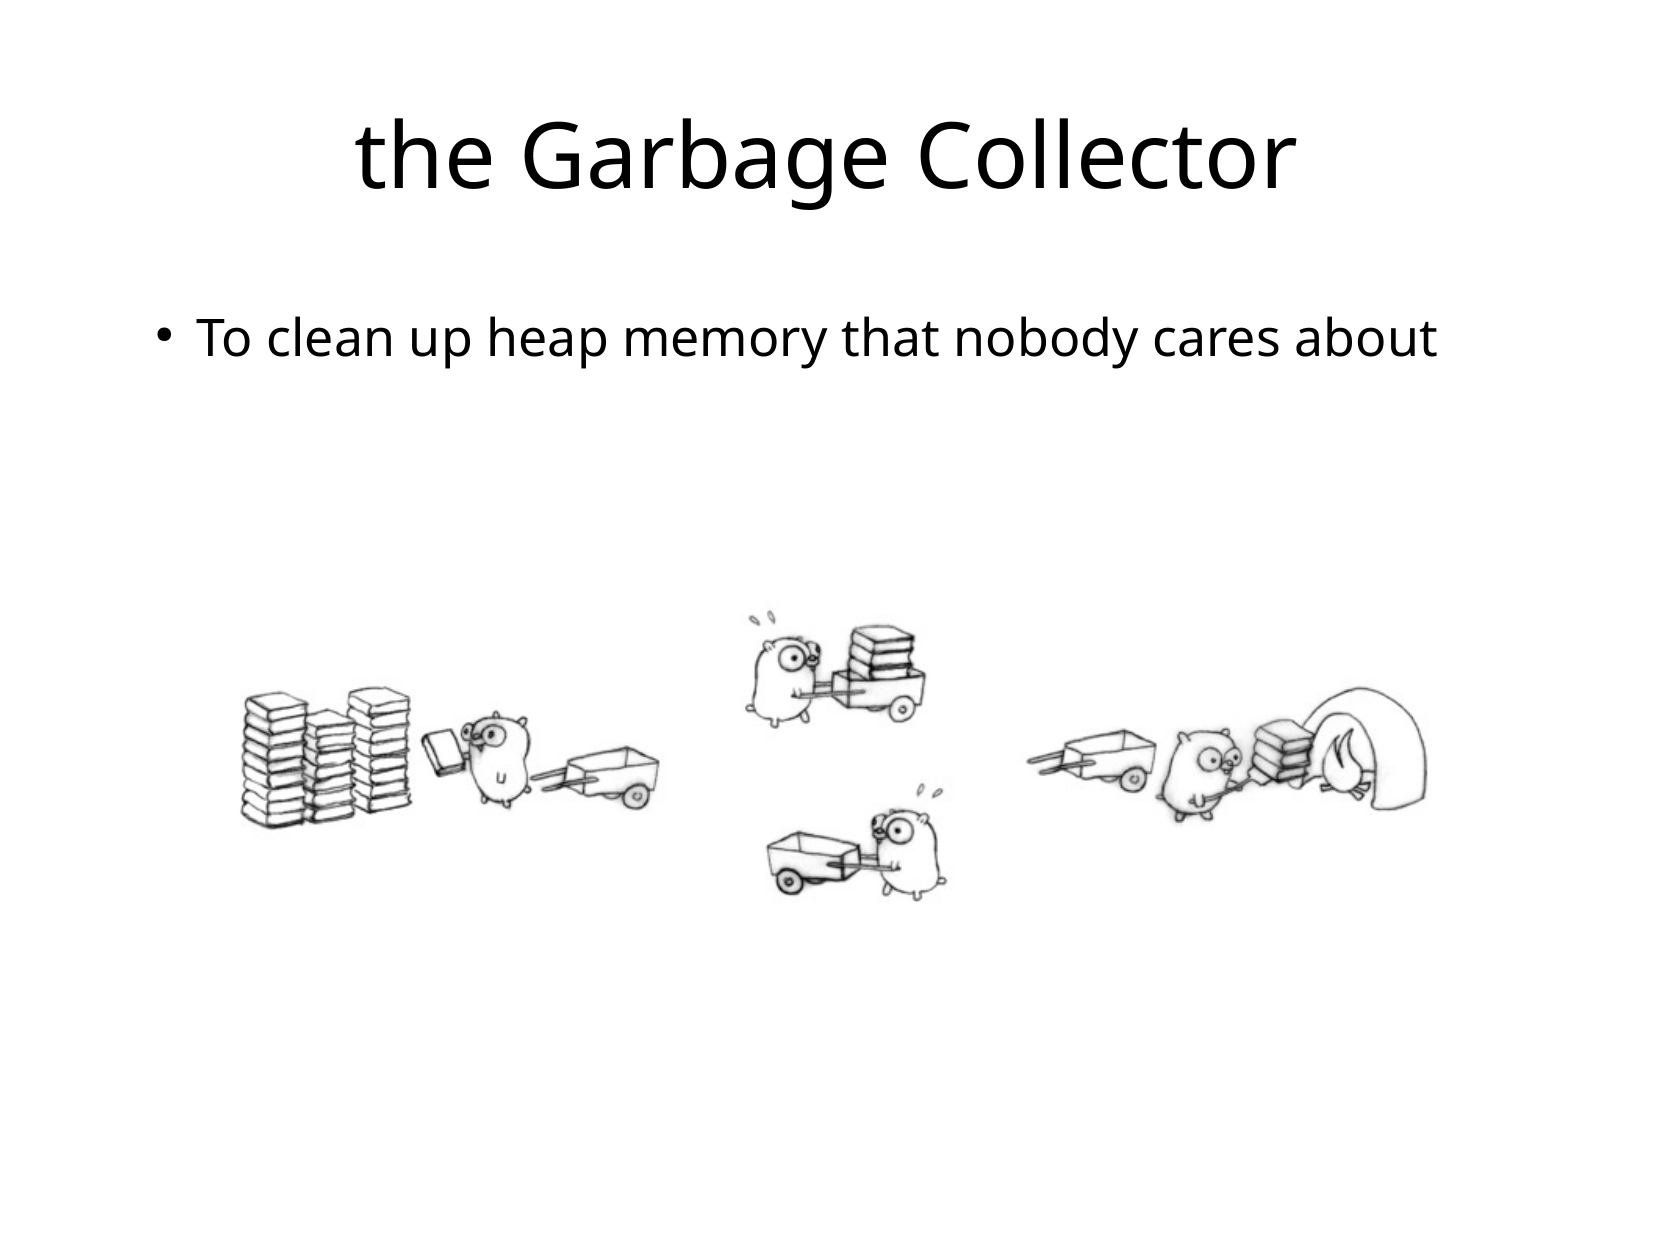

# the Garbage Collector
To clean up heap memory that nobody cares about